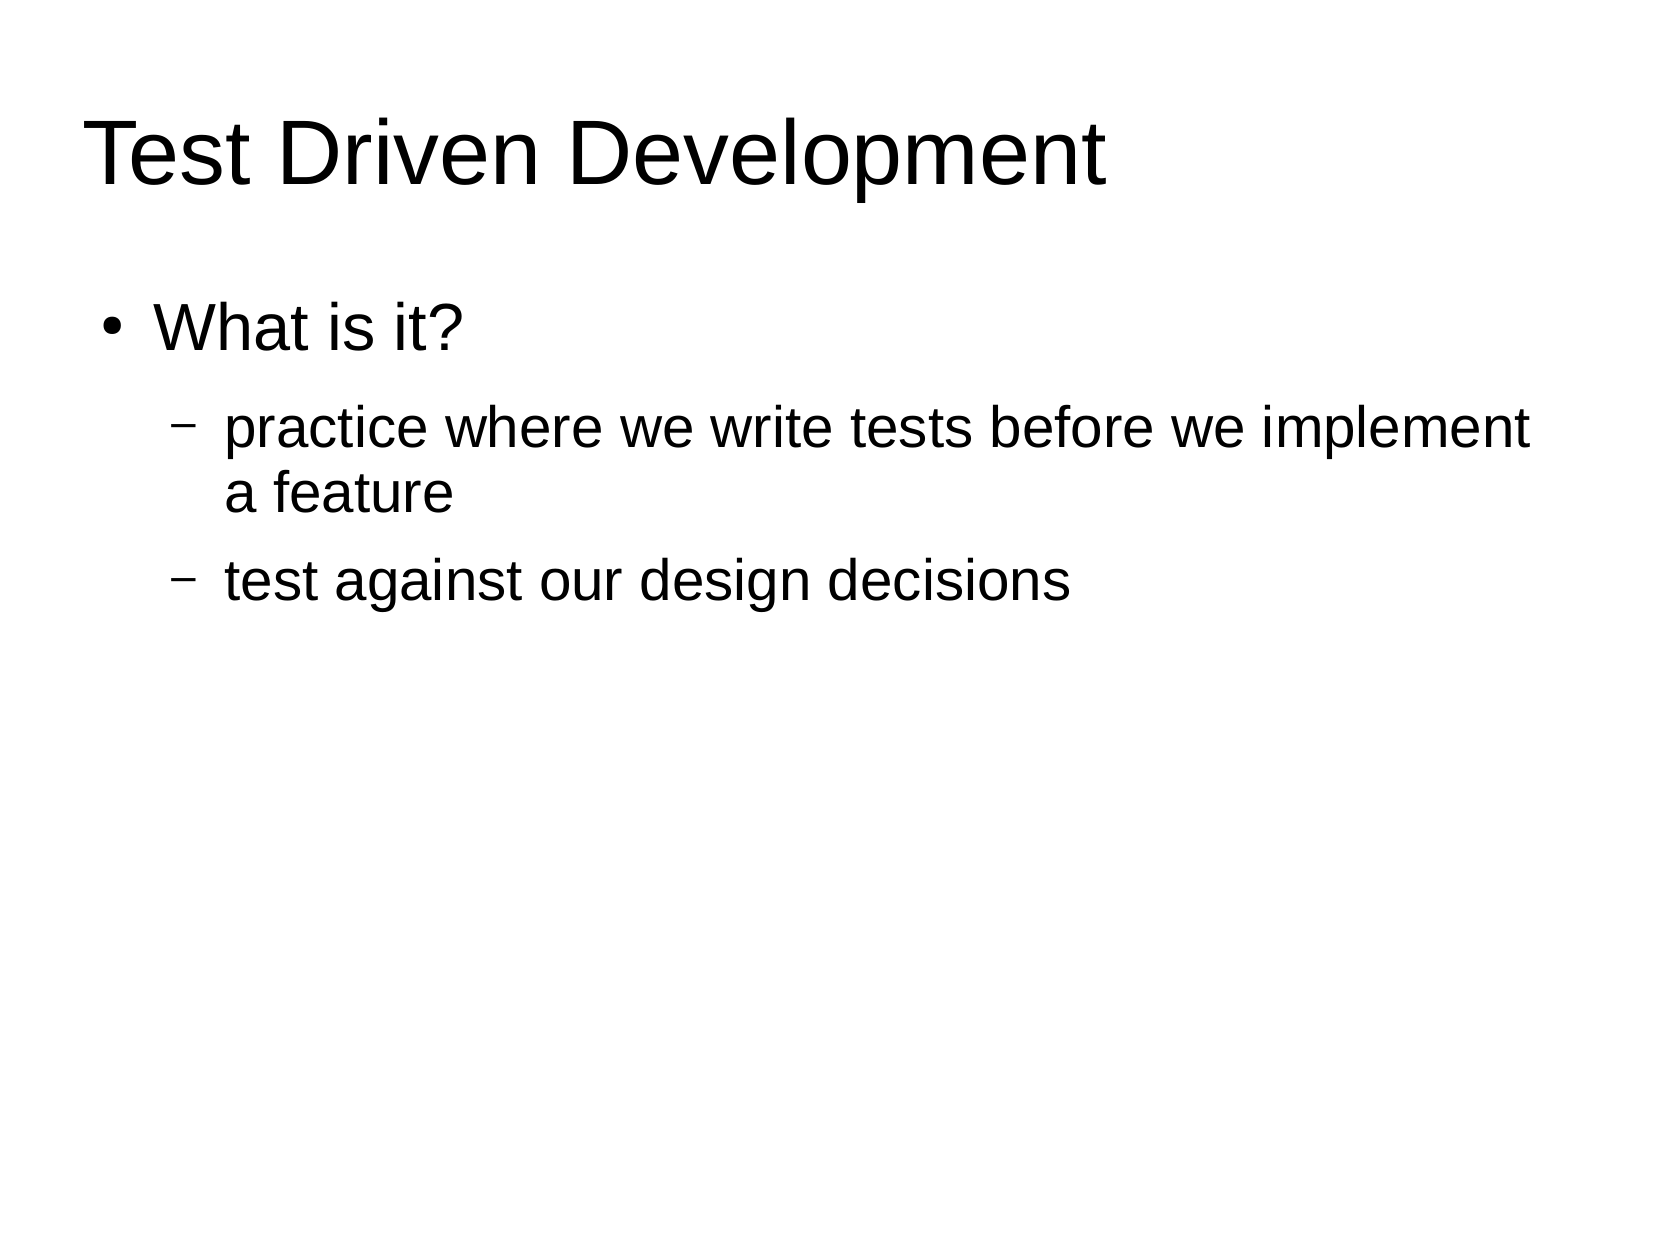

# Test Driven Development
What is it?
practice where we write tests before we implement a feature
test against our design decisions